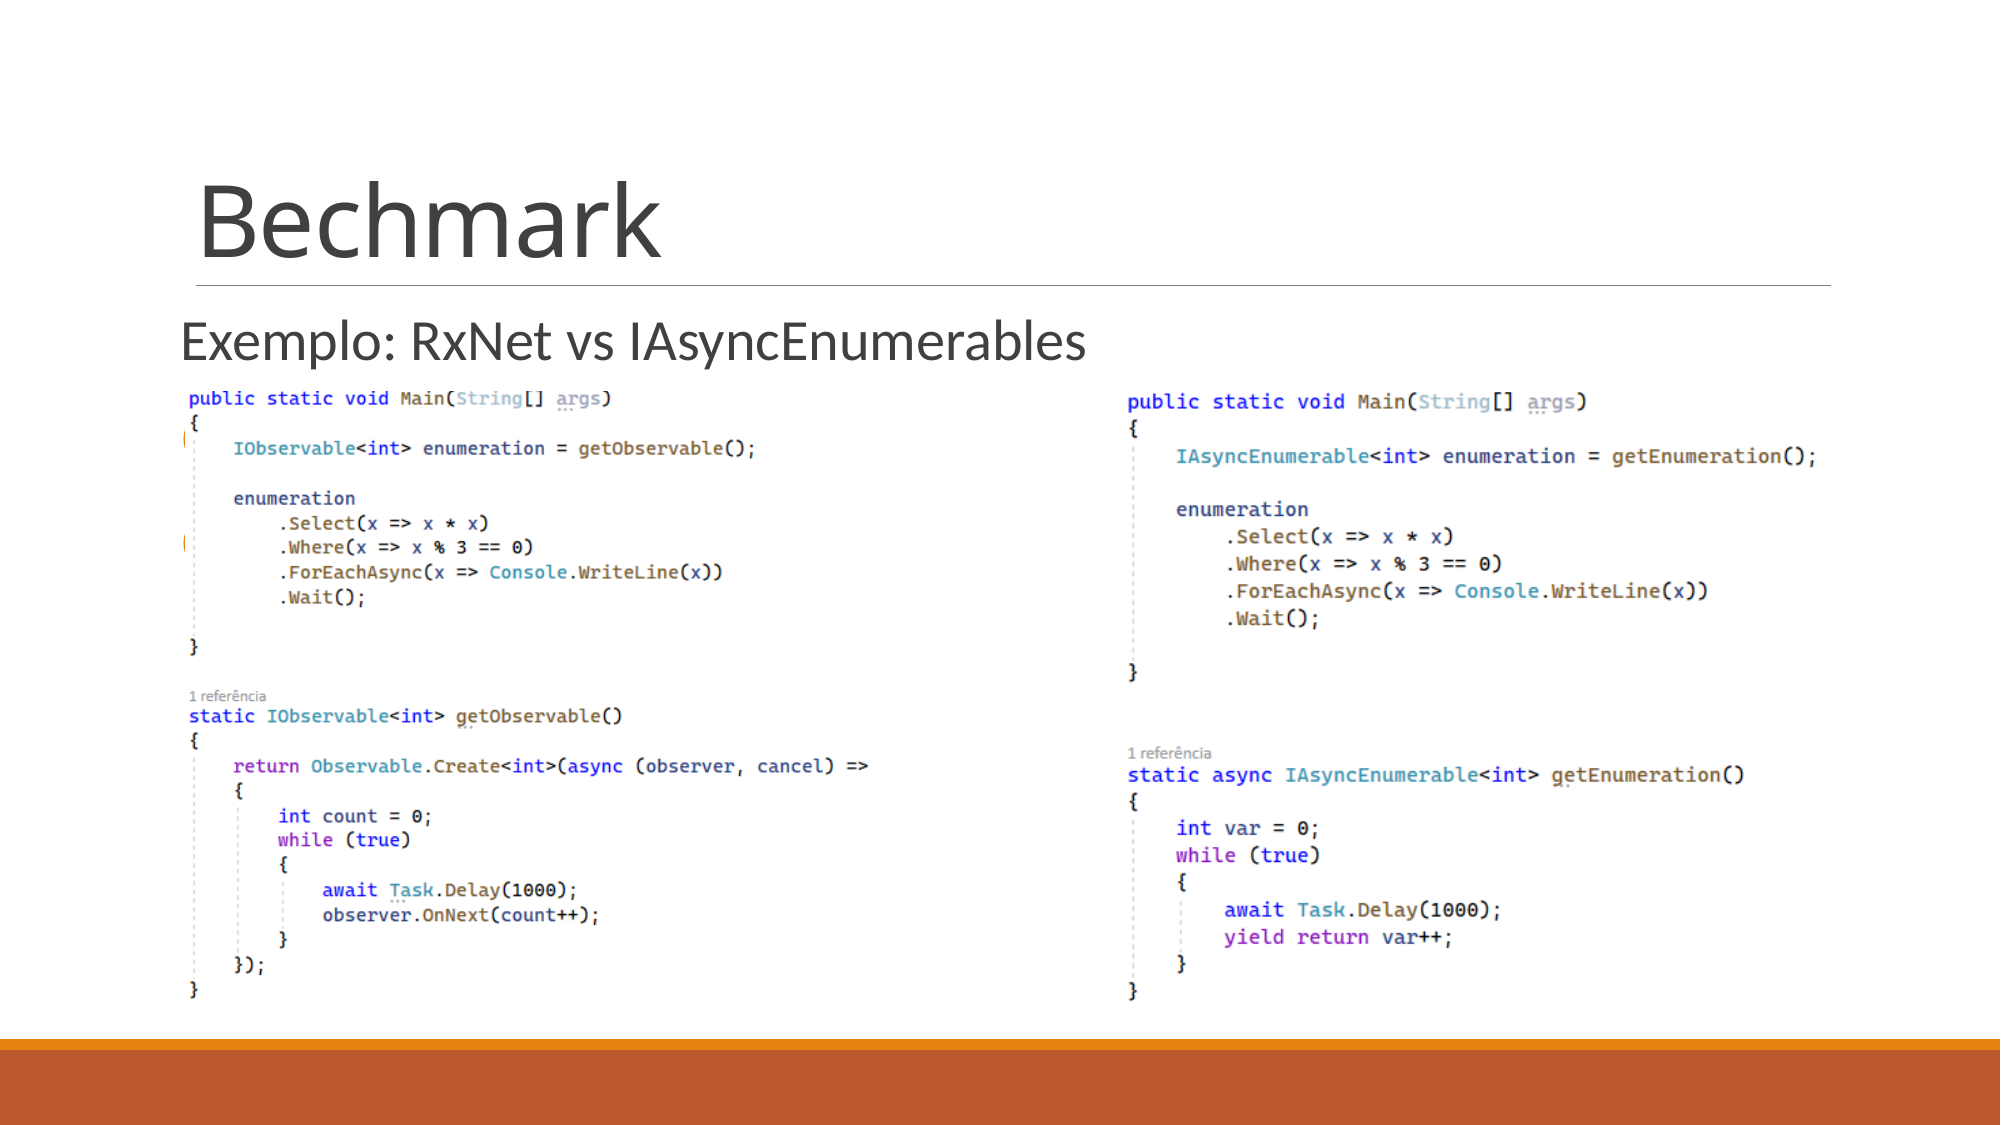

# Bechmark
Exemplo: RxNet vs IAsyncEnumerables
 vs